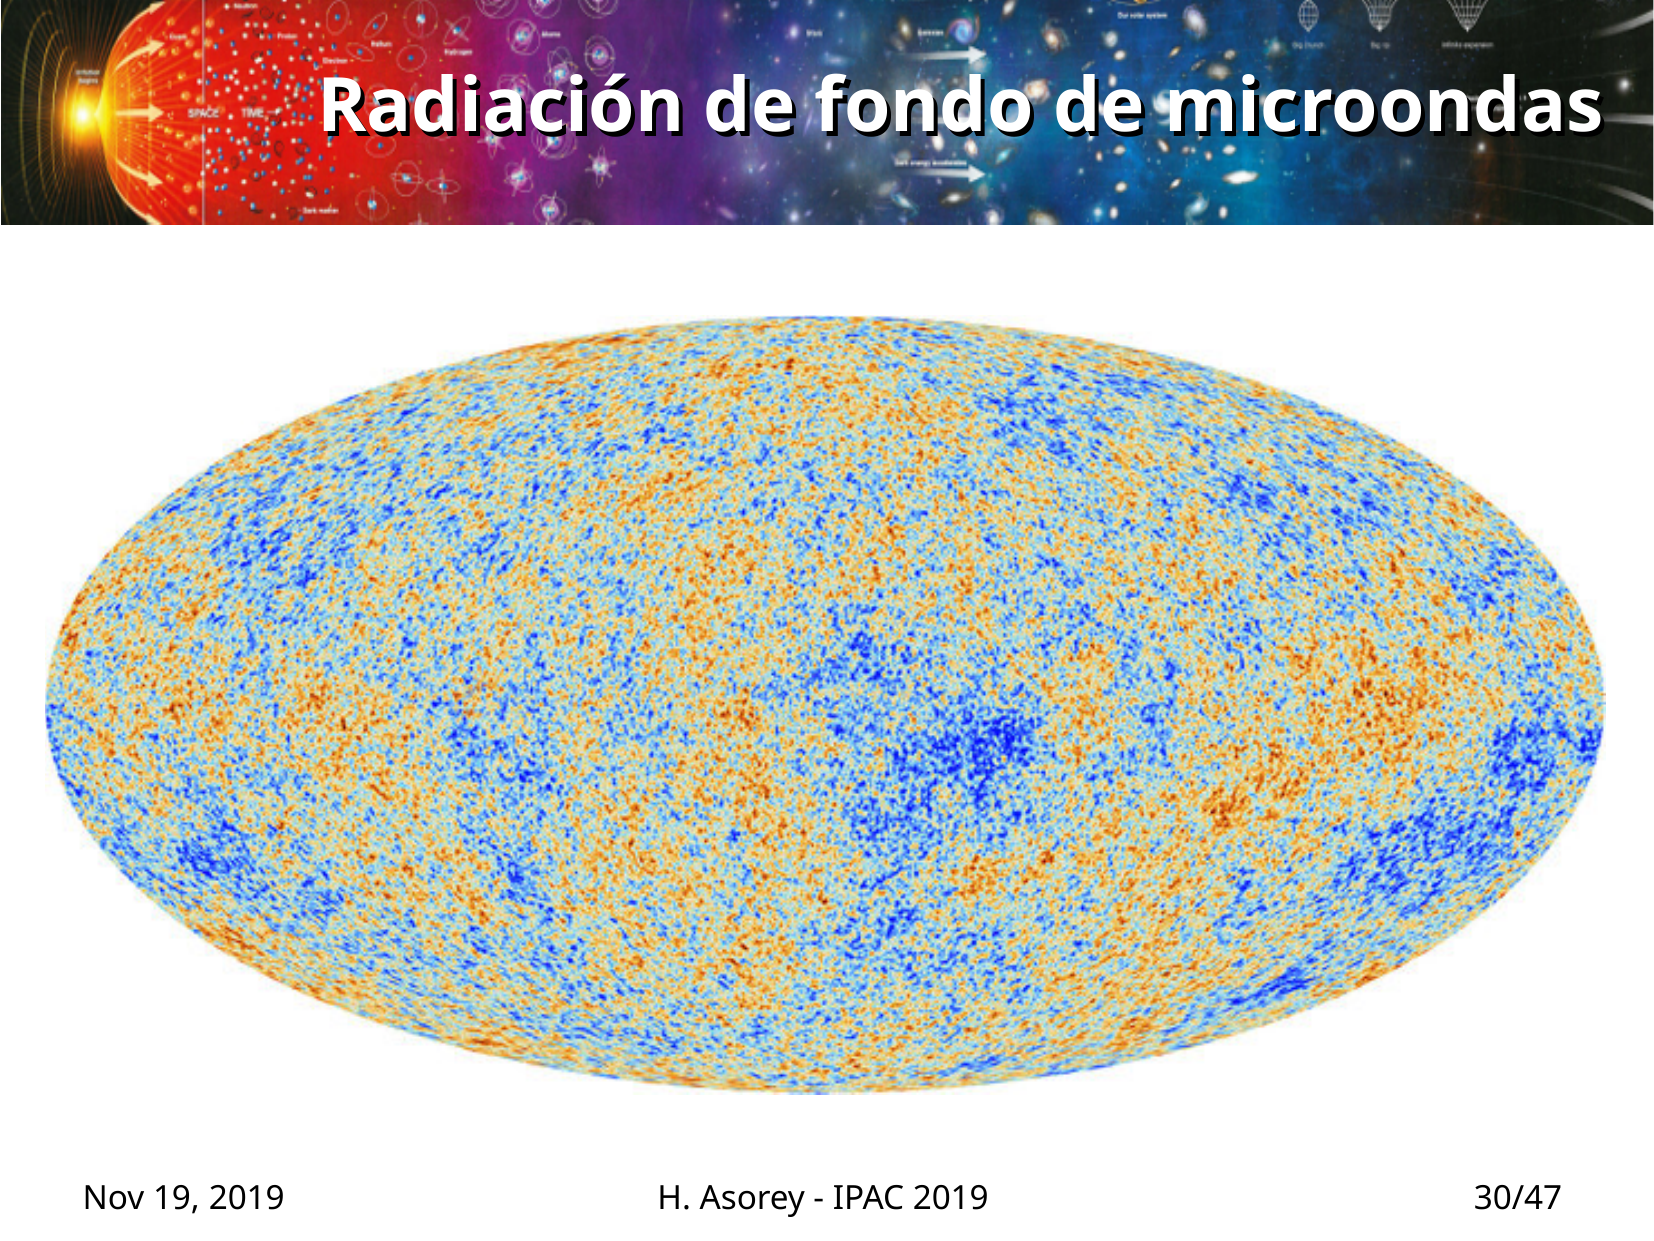

# Radiación de fondo de microondas
Nov 19, 2019
H. Asorey - IPAC 2019
30